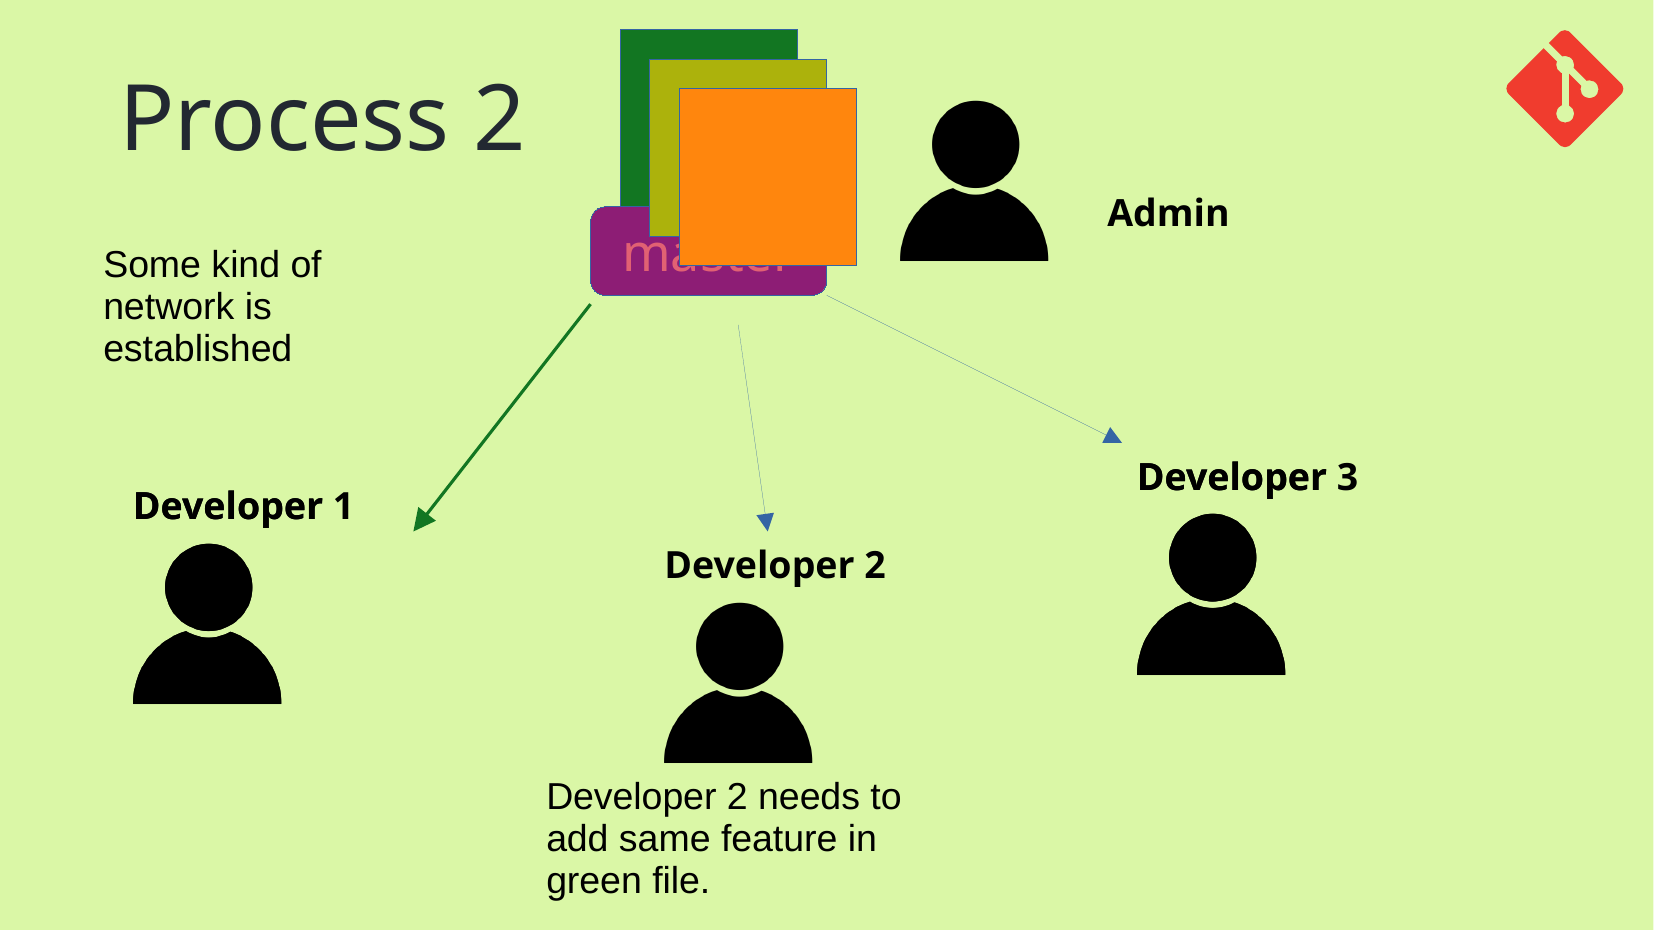

# Process 2
Admin
master
Some kind of network is established
Developer
Developer 3
Developer
Developer 1
Developer 2
Developer 2 needs to add same feature in green file.